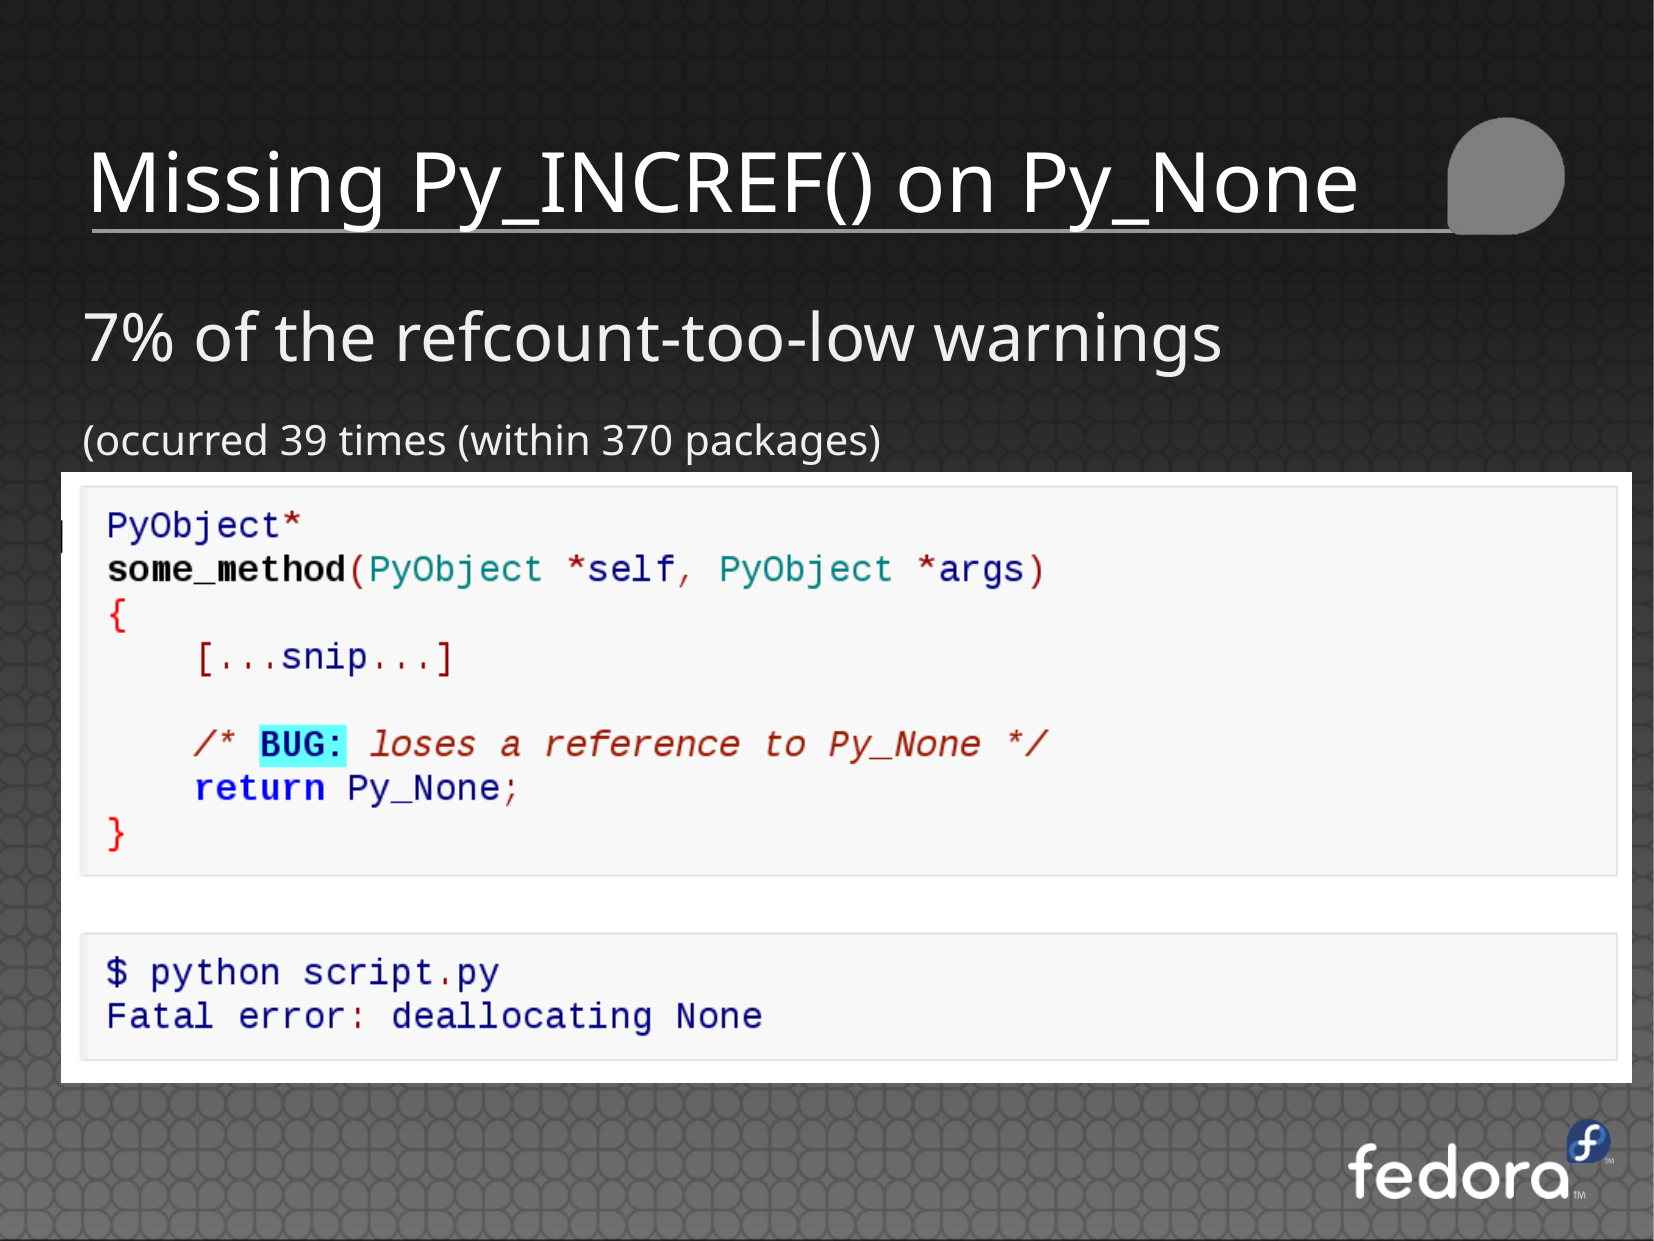

# Missing Py_INCREF() on Py_None
7% of the refcount-too-low warnings
(occurred 39 times (within 370 packages)